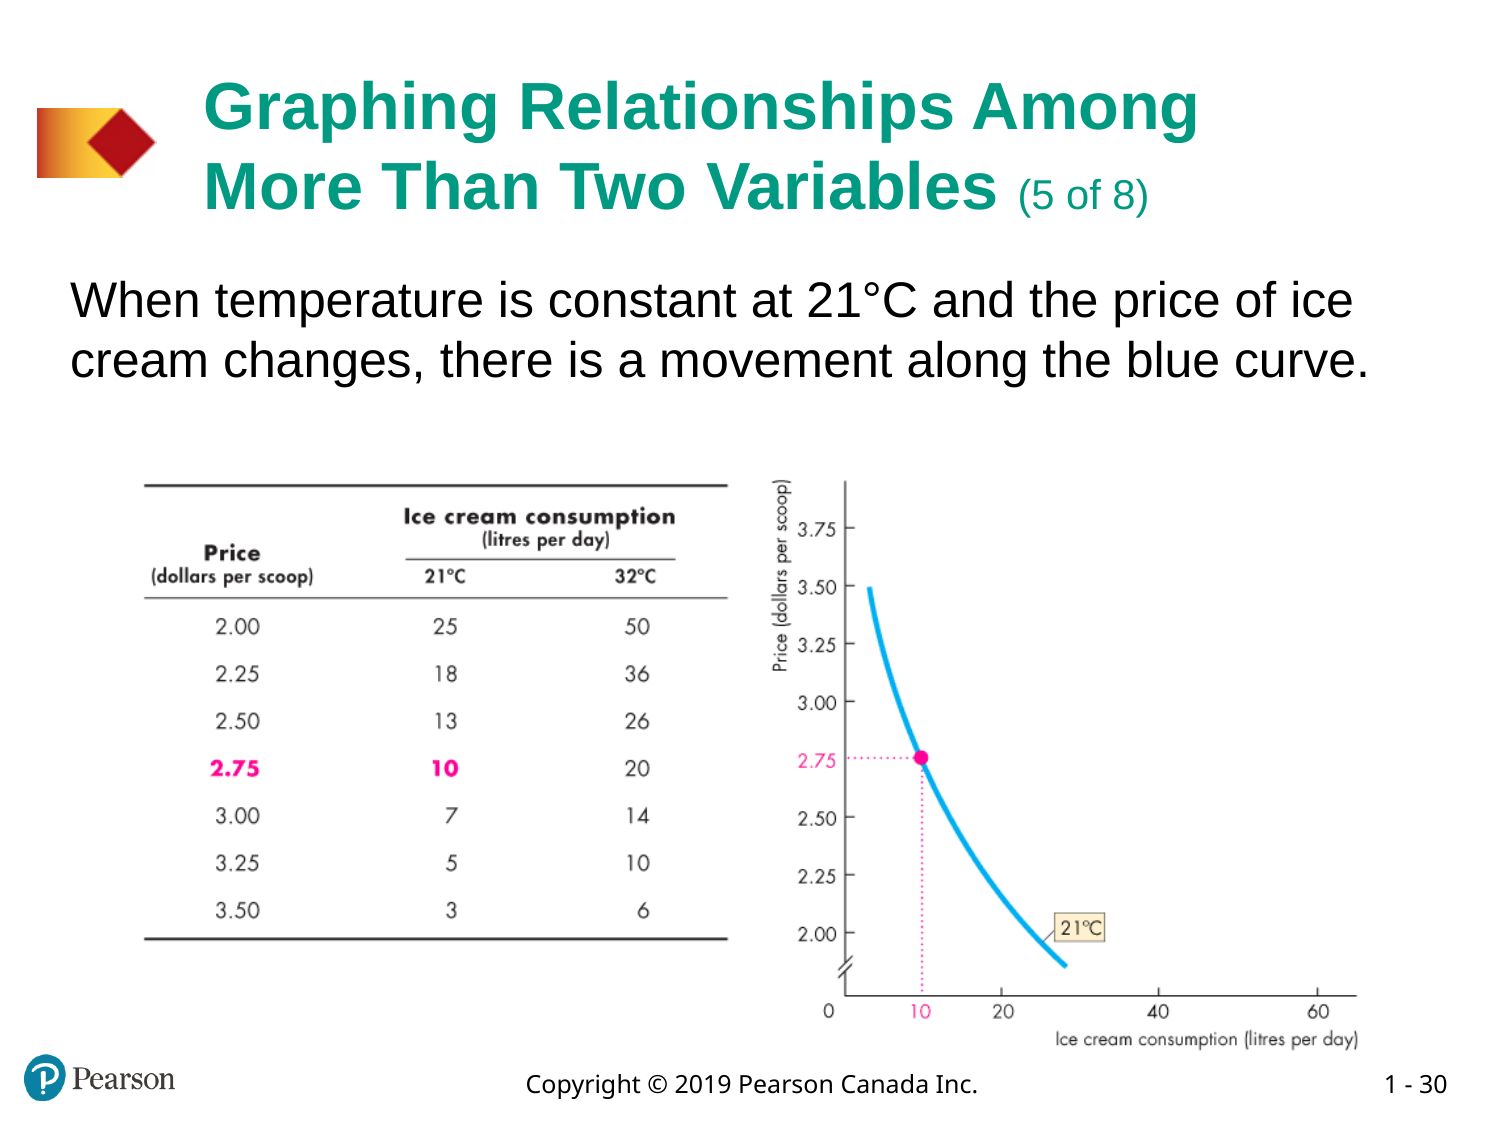

# Graphing Relationships Among More Than Two Variables (5 of 8)
When temperature is constant at 21°C and the price of ice cream changes, there is a movement along the blue curve.